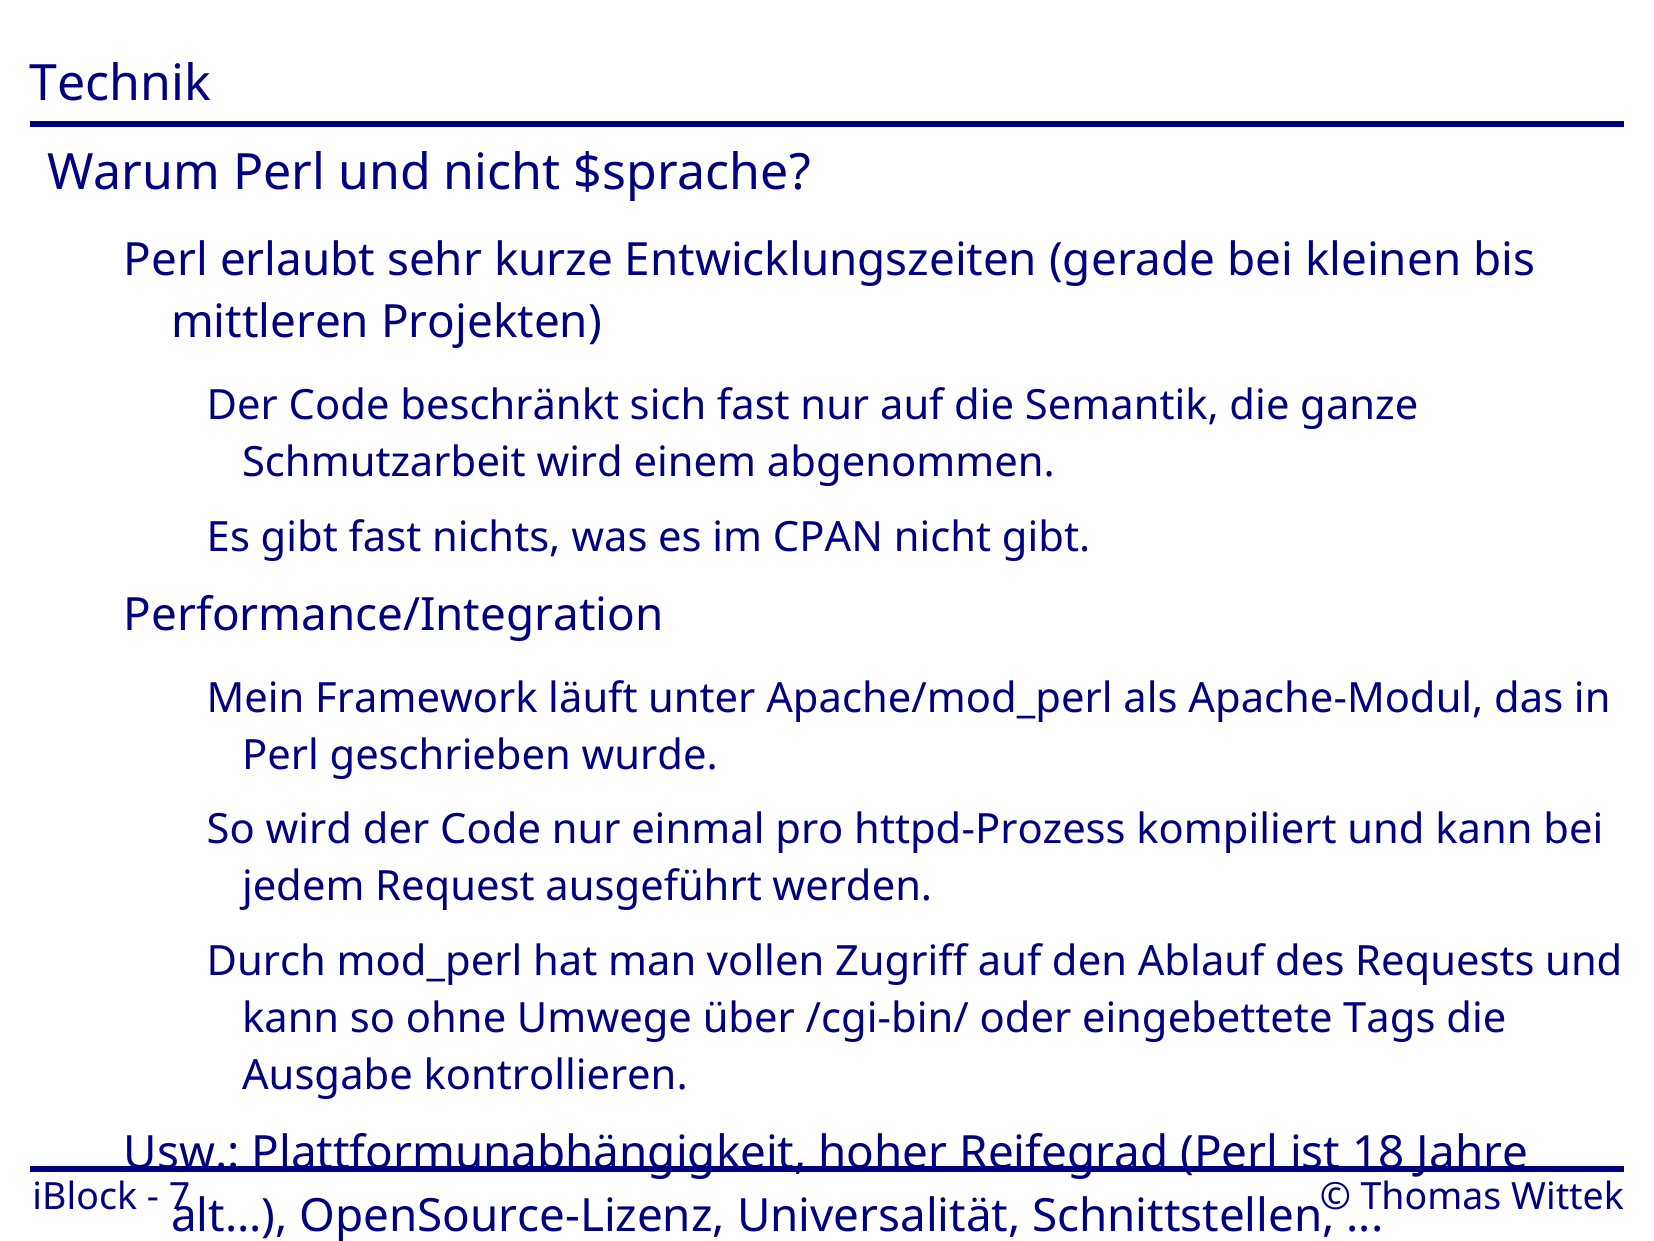

# Technik
Warum Perl und nicht $sprache?
Perl erlaubt sehr kurze Entwicklungszeiten (gerade bei kleinen bis mittleren Projekten)
Der Code beschränkt sich fast nur auf die Semantik, die ganze Schmutzarbeit wird einem abgenommen.
Es gibt fast nichts, was es im CPAN nicht gibt.
Performance/Integration
Mein Framework läuft unter Apache/mod_perl als Apache-Modul, das in Perl geschrieben wurde.
So wird der Code nur einmal pro httpd-Prozess kompiliert und kann bei jedem Request ausgeführt werden.
Durch mod_perl hat man vollen Zugriff auf den Ablauf des Requests und kann so ohne Umwege über /cgi-bin/ oder eingebettete Tags die Ausgabe kontrollieren.
Usw.: Plattformunabhängigkeit, hoher Reifegrad (Perl ist 18 Jahre alt...), OpenSource-Lizenz, Universalität, Schnittstellen, ...